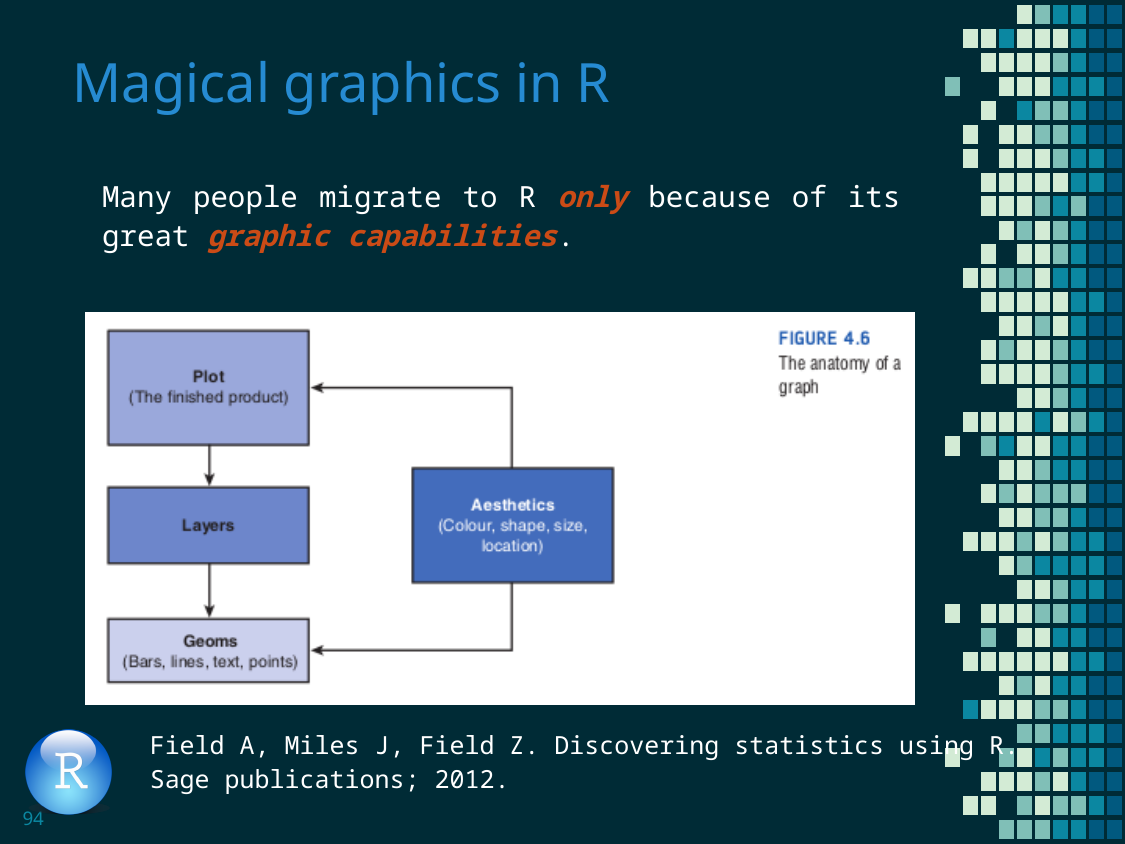

Magical graphics in R
Many people migrate to R only because of its great graphic capabilities.
Field A, Miles J, Field Z. Discovering statistics using R.
Sage publications; 2012.